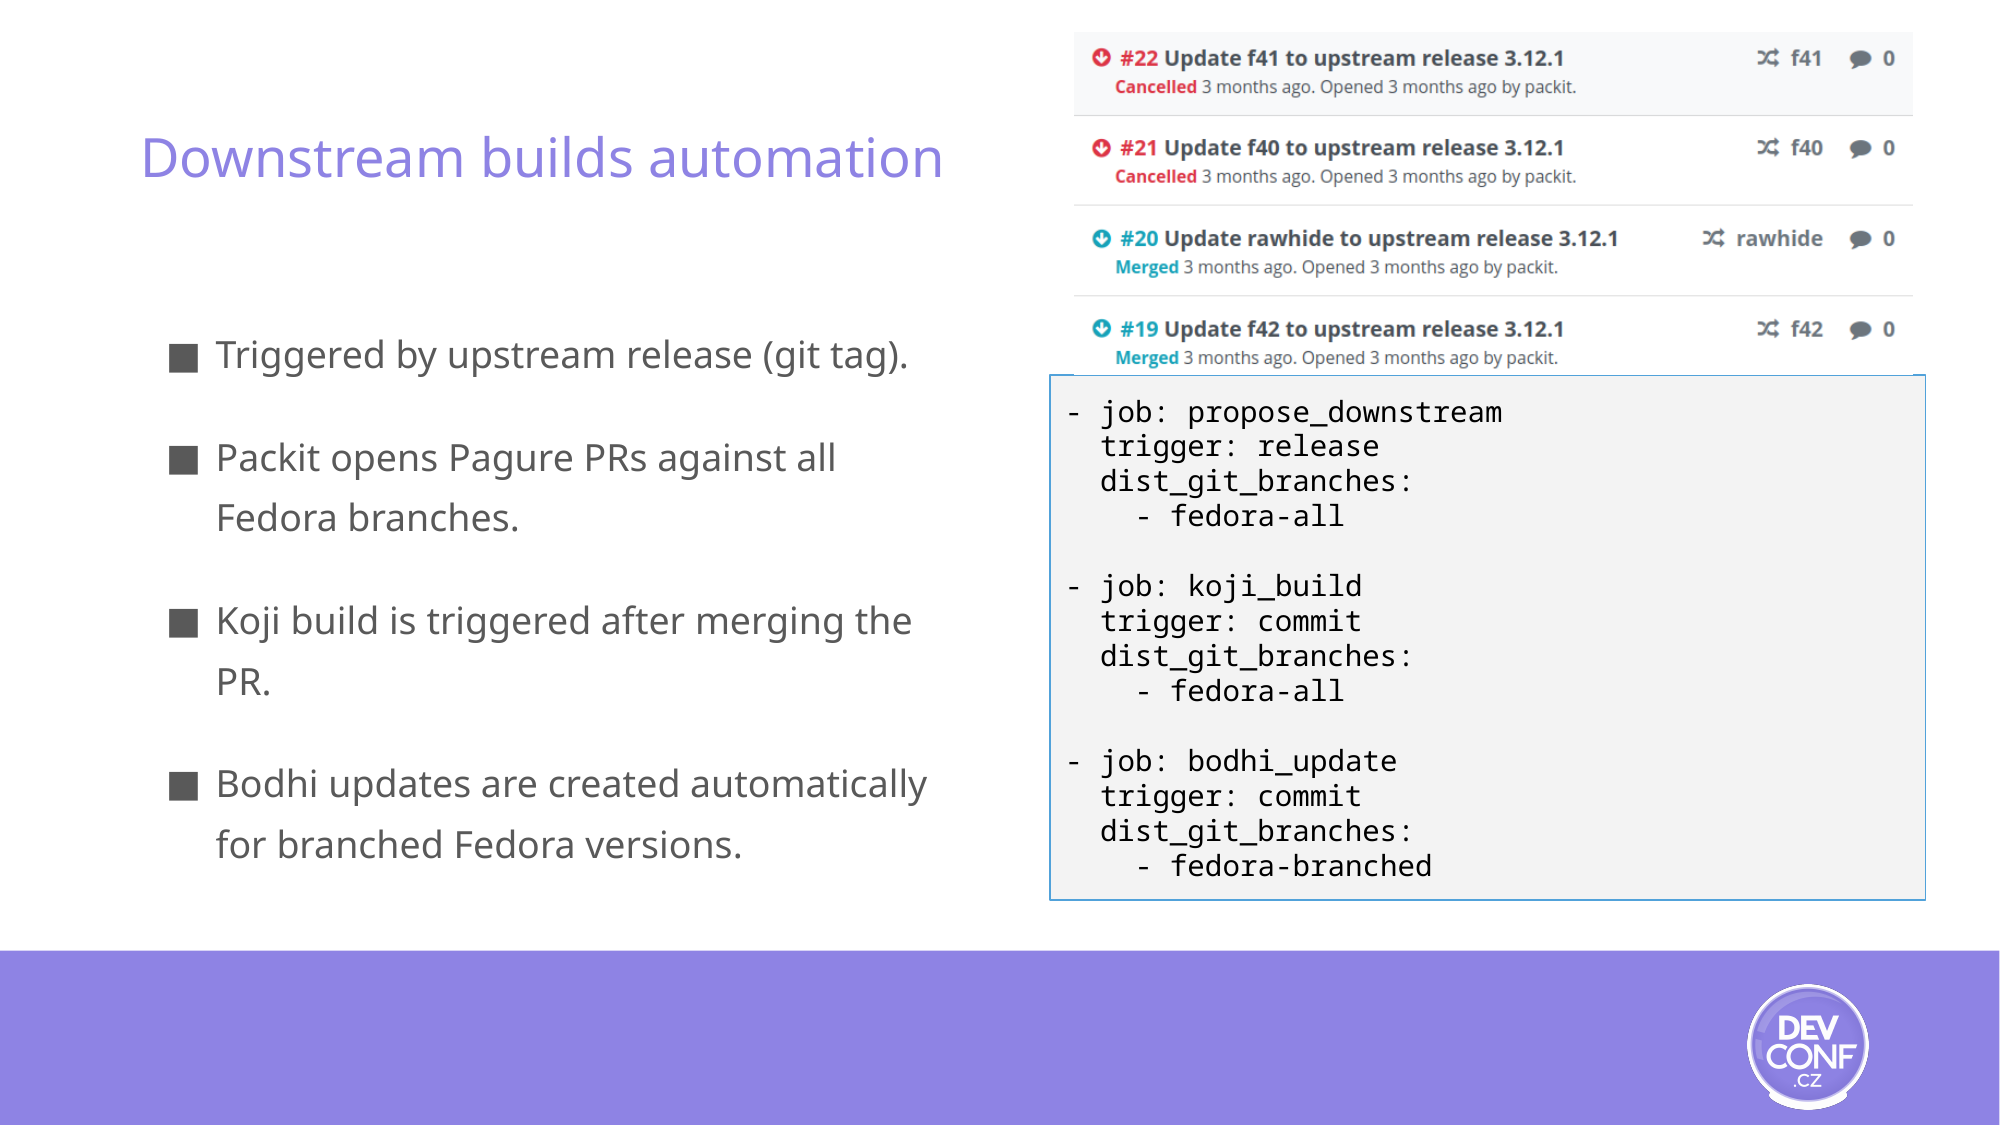

# Downstream builds automation
Triggered by upstream release (git tag).
Packit opens Pagure PRs against all Fedora branches.
Koji build is triggered after merging the PR.
Bodhi updates are created automatically for branched Fedora versions.
- job: propose_downstream
 trigger: release
 dist_git_branches:
 - fedora-all
- job: koji_build
 trigger: commit
 dist_git_branches:
 - fedora-all
- job: bodhi_update
 trigger: commit
 dist_git_branches:
 - fedora-branched